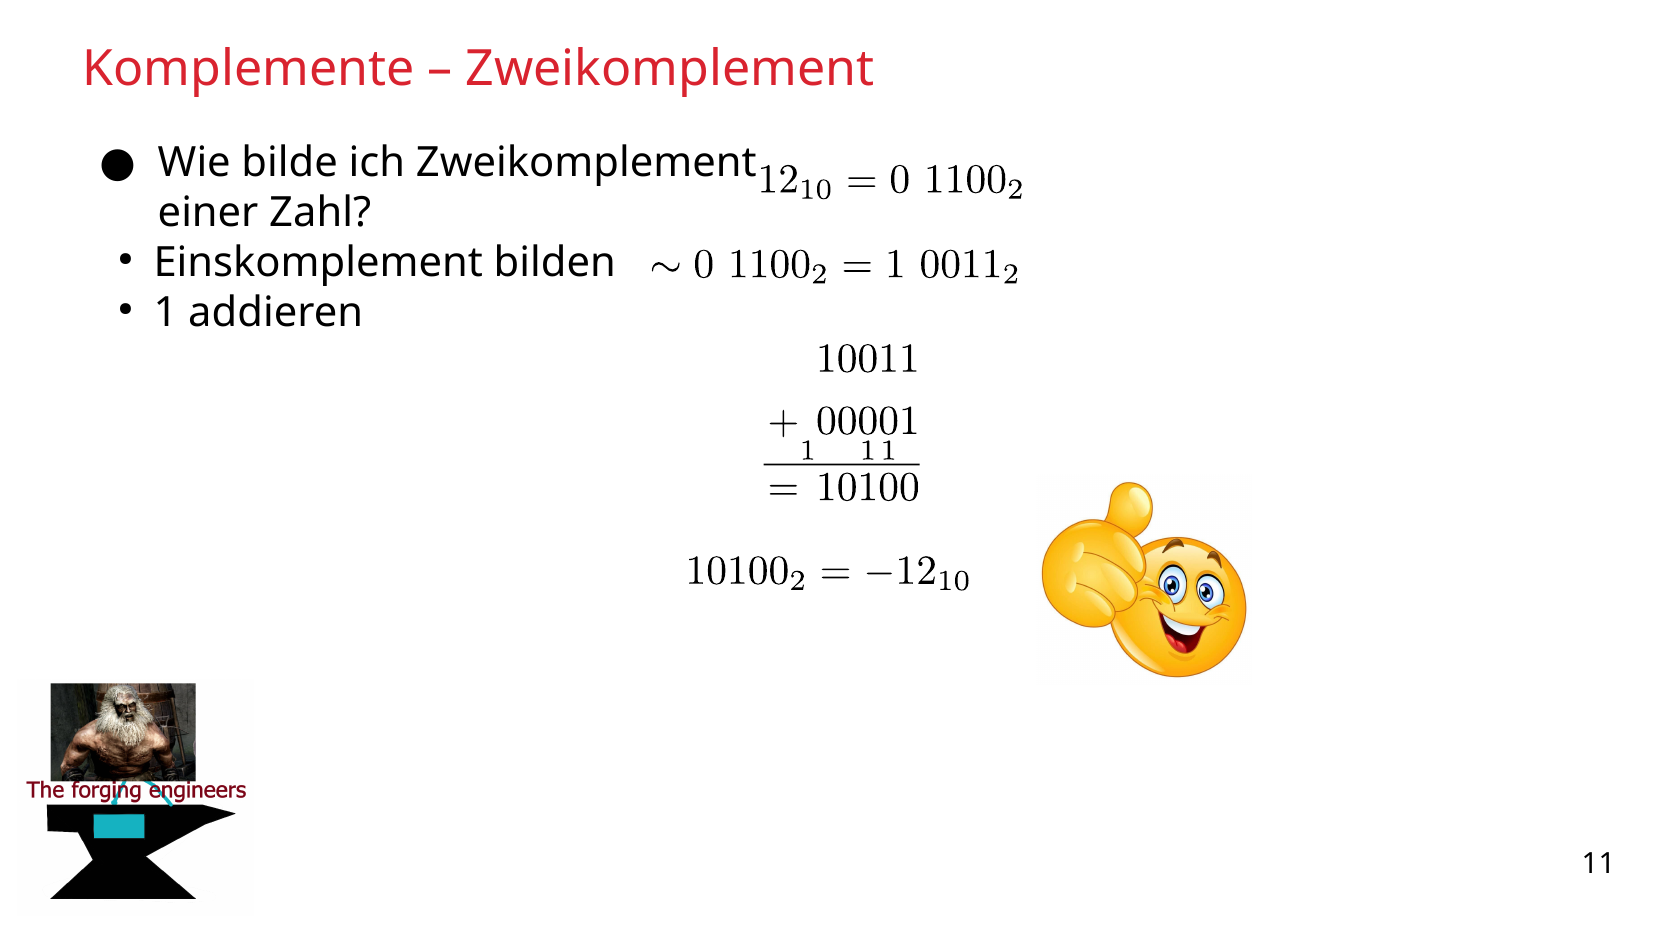

# Komplemente – Zweikomplement
Wie bilde ich Zweikomplement einer Zahl?
Einskomplement bilden
1 addieren